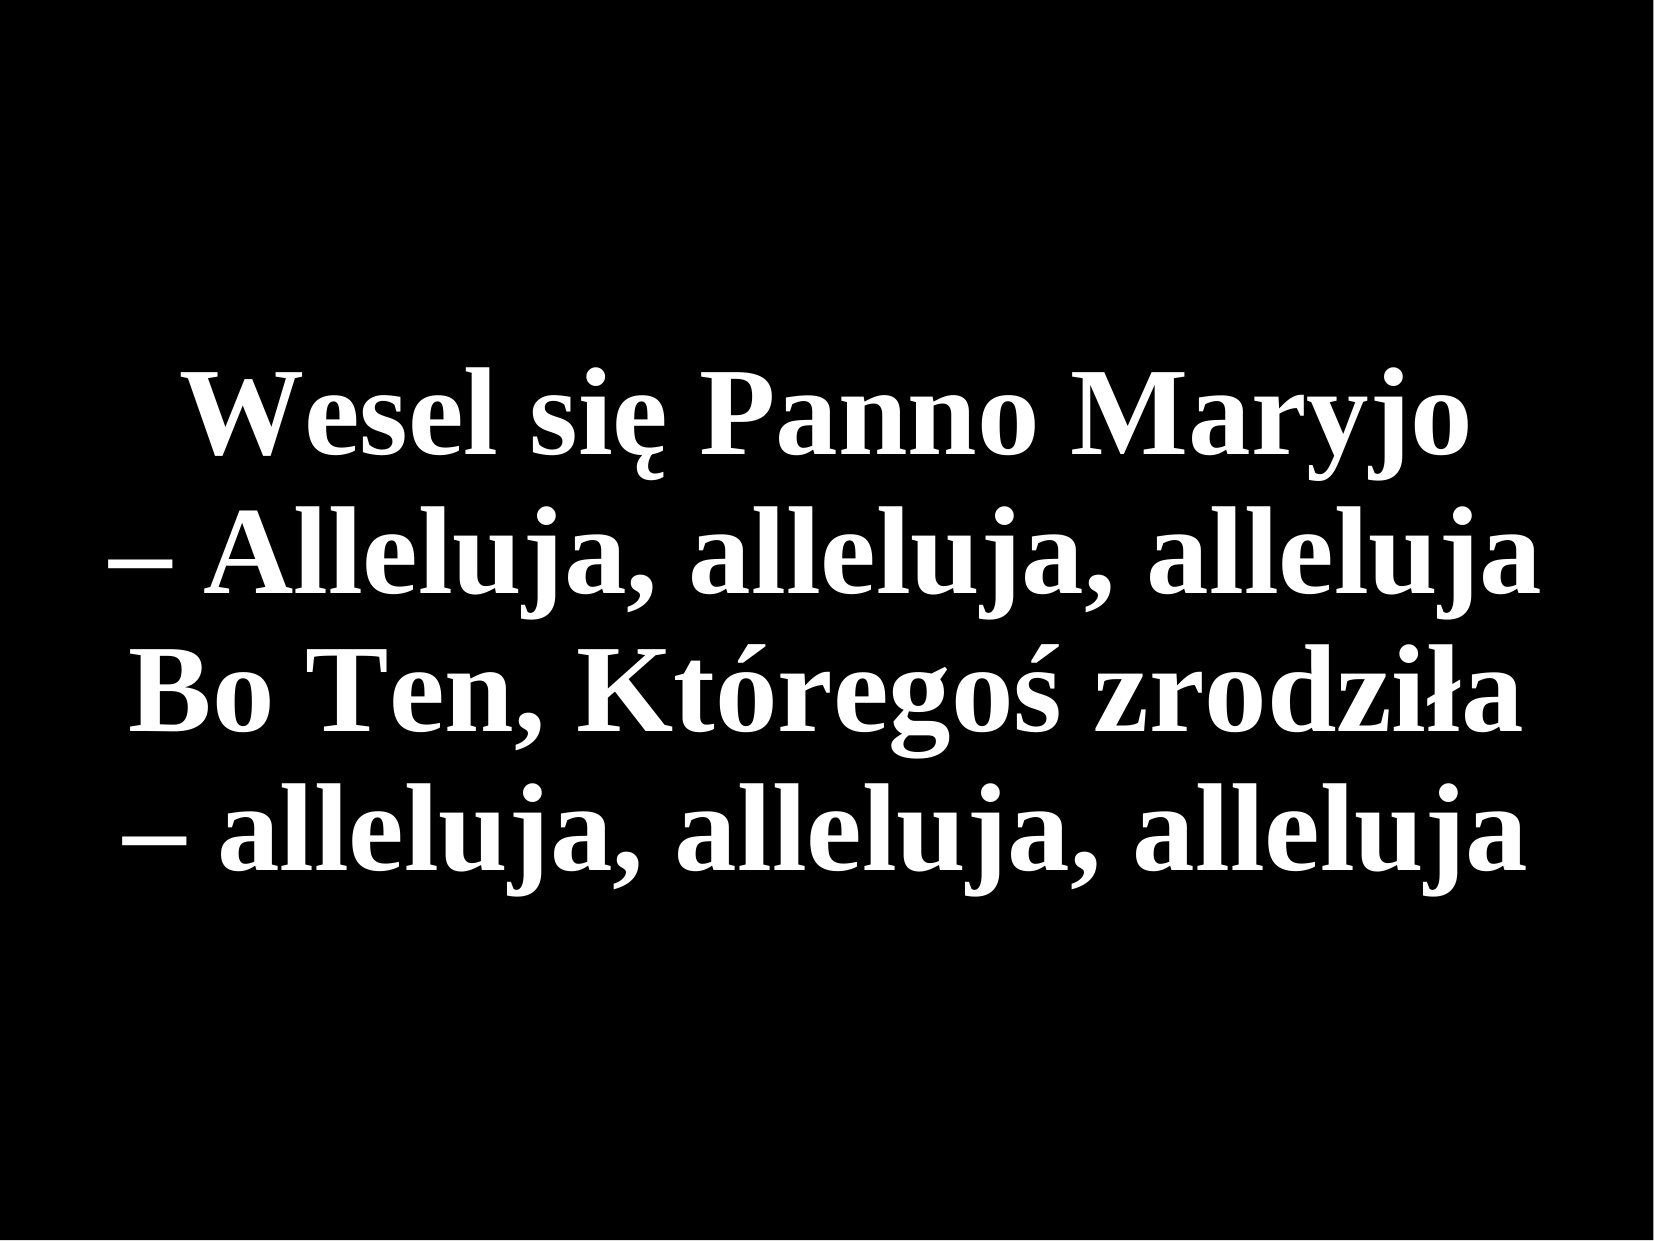

# Wesel się Panno Maryjo – Alleluja, alleluja, alleluja Bo Ten, Któregoś zrodziła – alleluja, alleluja, alleluja